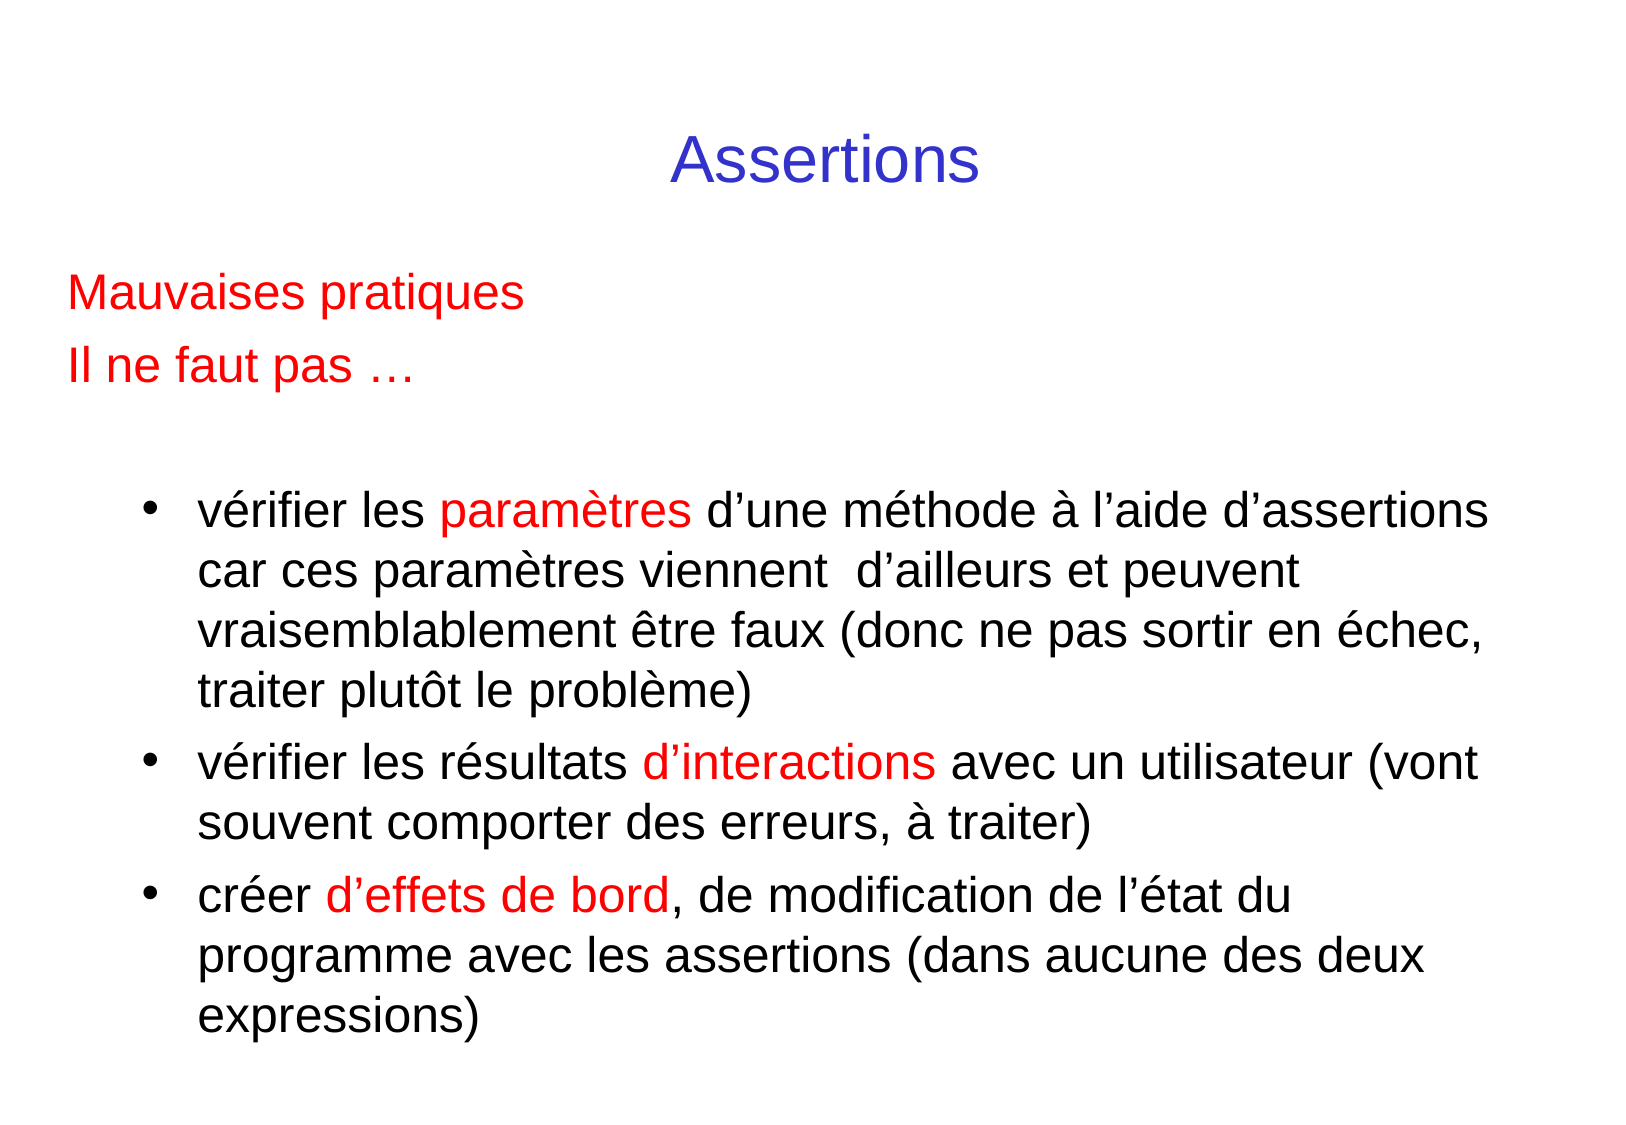

Assertions
Mauvaises pratiques
Il ne faut pas …
vérifier les paramètres d’une méthode à l’aide d’assertions car ces paramètres viennent d’ailleurs et peuvent vraisemblablement être faux (donc ne pas sortir en échec, traiter plutôt le problème)
vérifier les résultats d’interactions avec un utilisateur (vont souvent comporter des erreurs, à traiter)
créer d’effets de bord, de modification de l’état du programme avec les assertions (dans aucune des deux expressions)